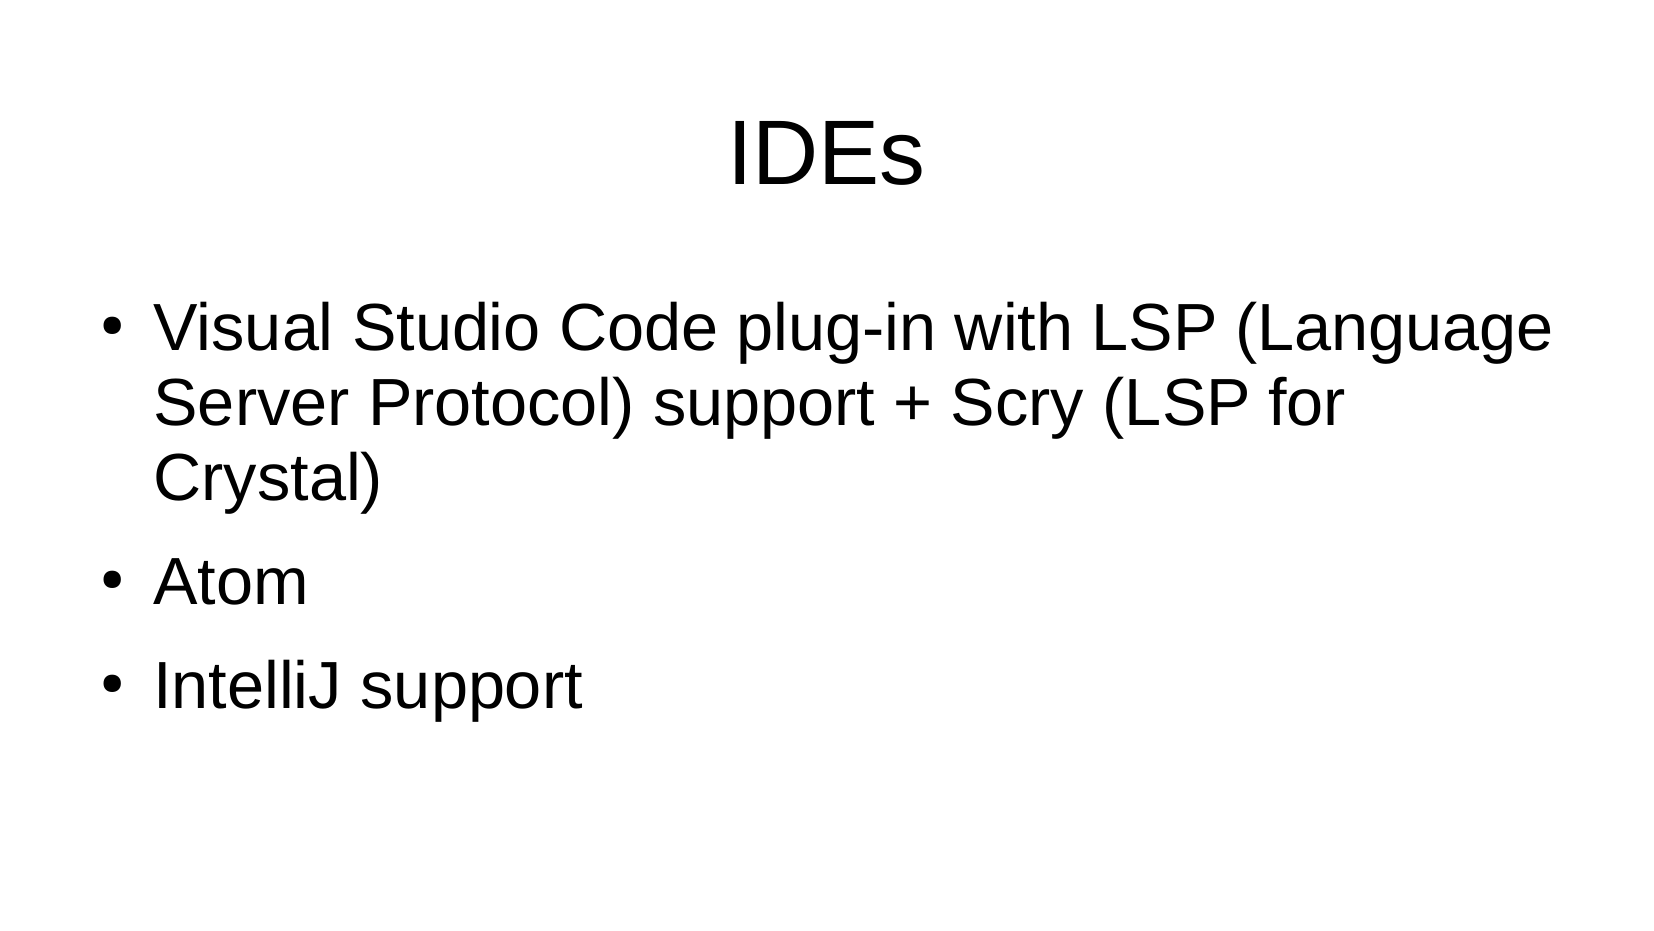

# IDEs
Visual Studio Code plug-in with LSP (Language Server Protocol) support + Scry (LSP for Crystal)
Atom
IntelliJ support